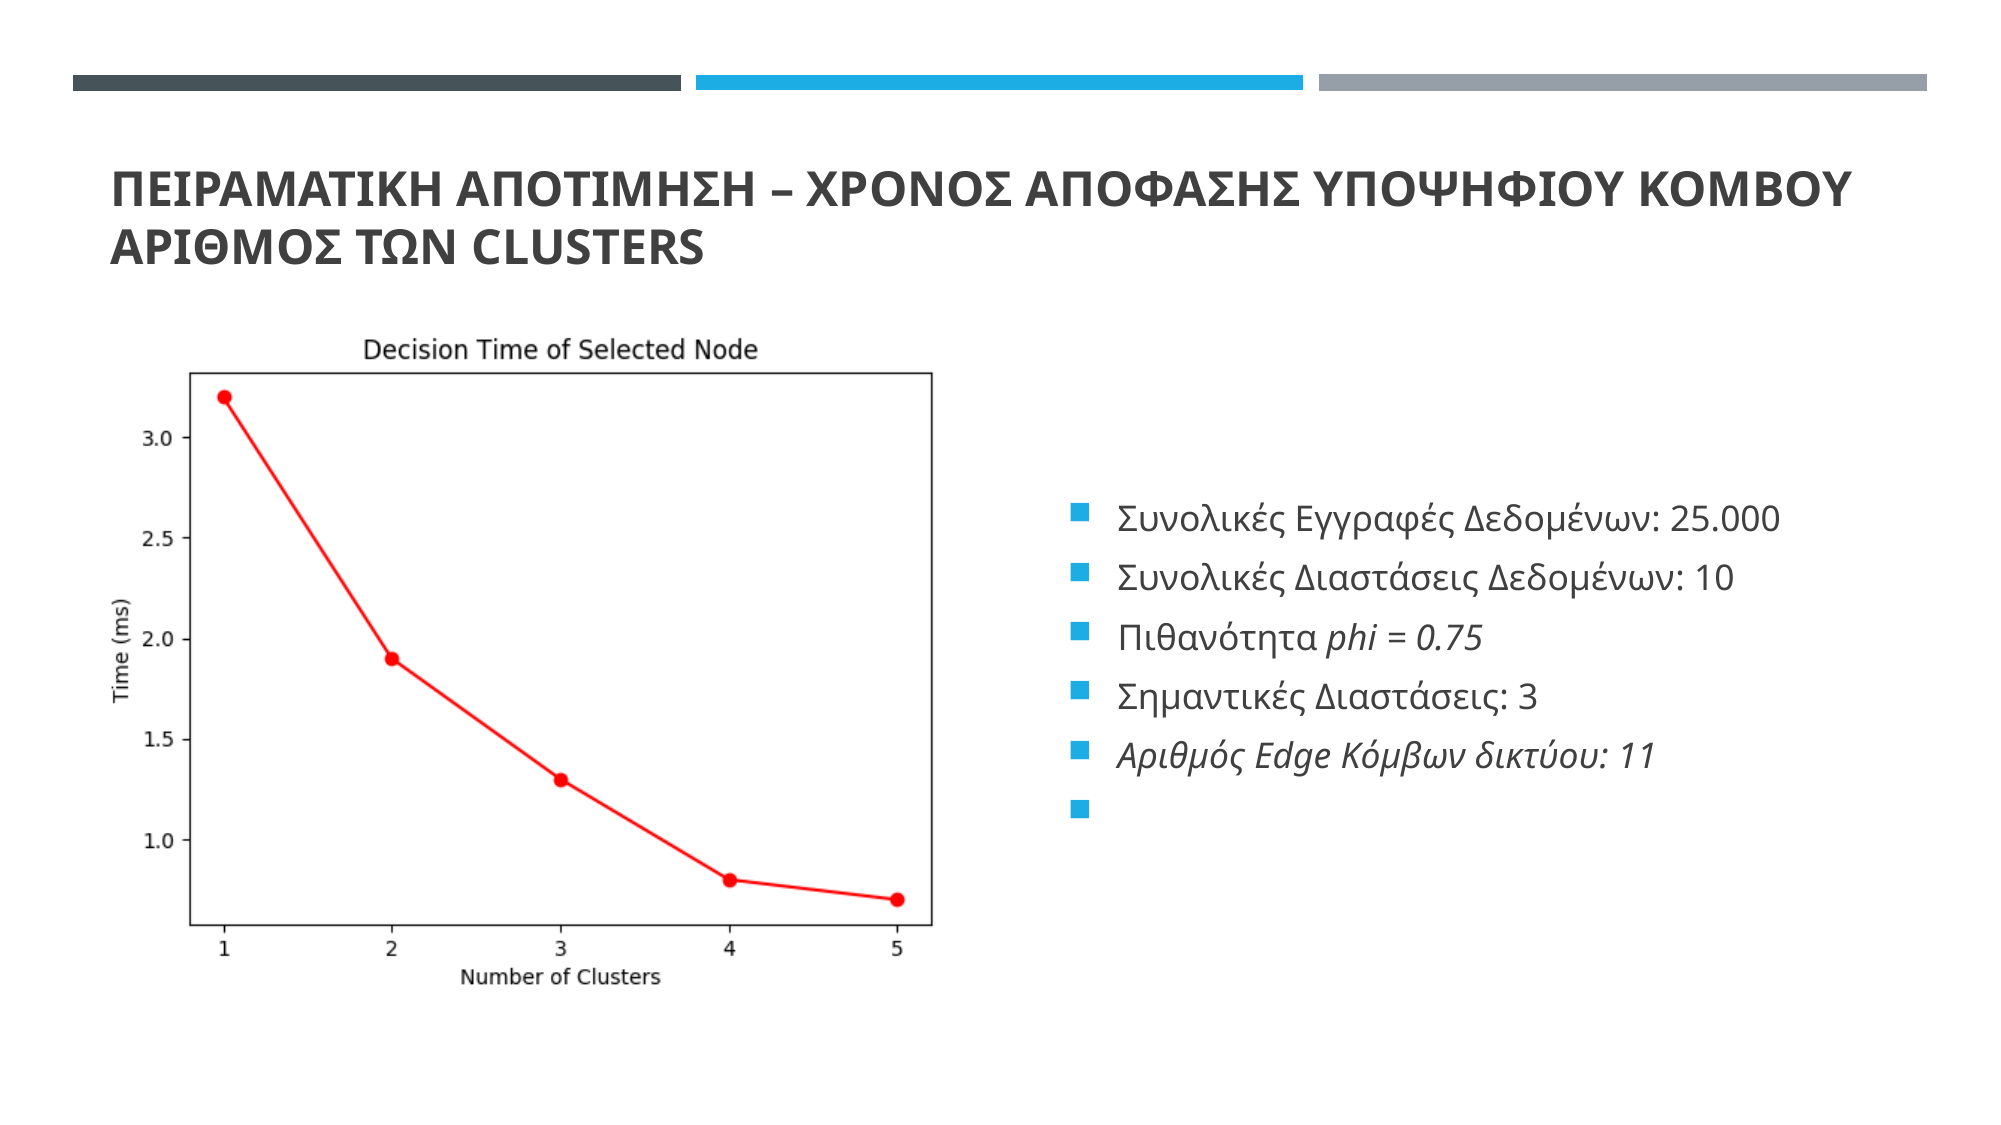

# ΠΕΙΡΑΜΑΤΙΚΗ ΑΠΟΤΙΜΗΣΗ – Χρονοσ αποφασησ υποψηφιου κομβου Αριθμοσ των clusters
Συνολικές Εγγραφές Δεδομένων: 25.000
Συνολικές Διαστάσεις Δεδομένων: 10
Πιθανότητα phi = 0.75
Σημαντικές Διαστάσεις: 3
Αριθμός Edge Κόμβων δικτύου: 11